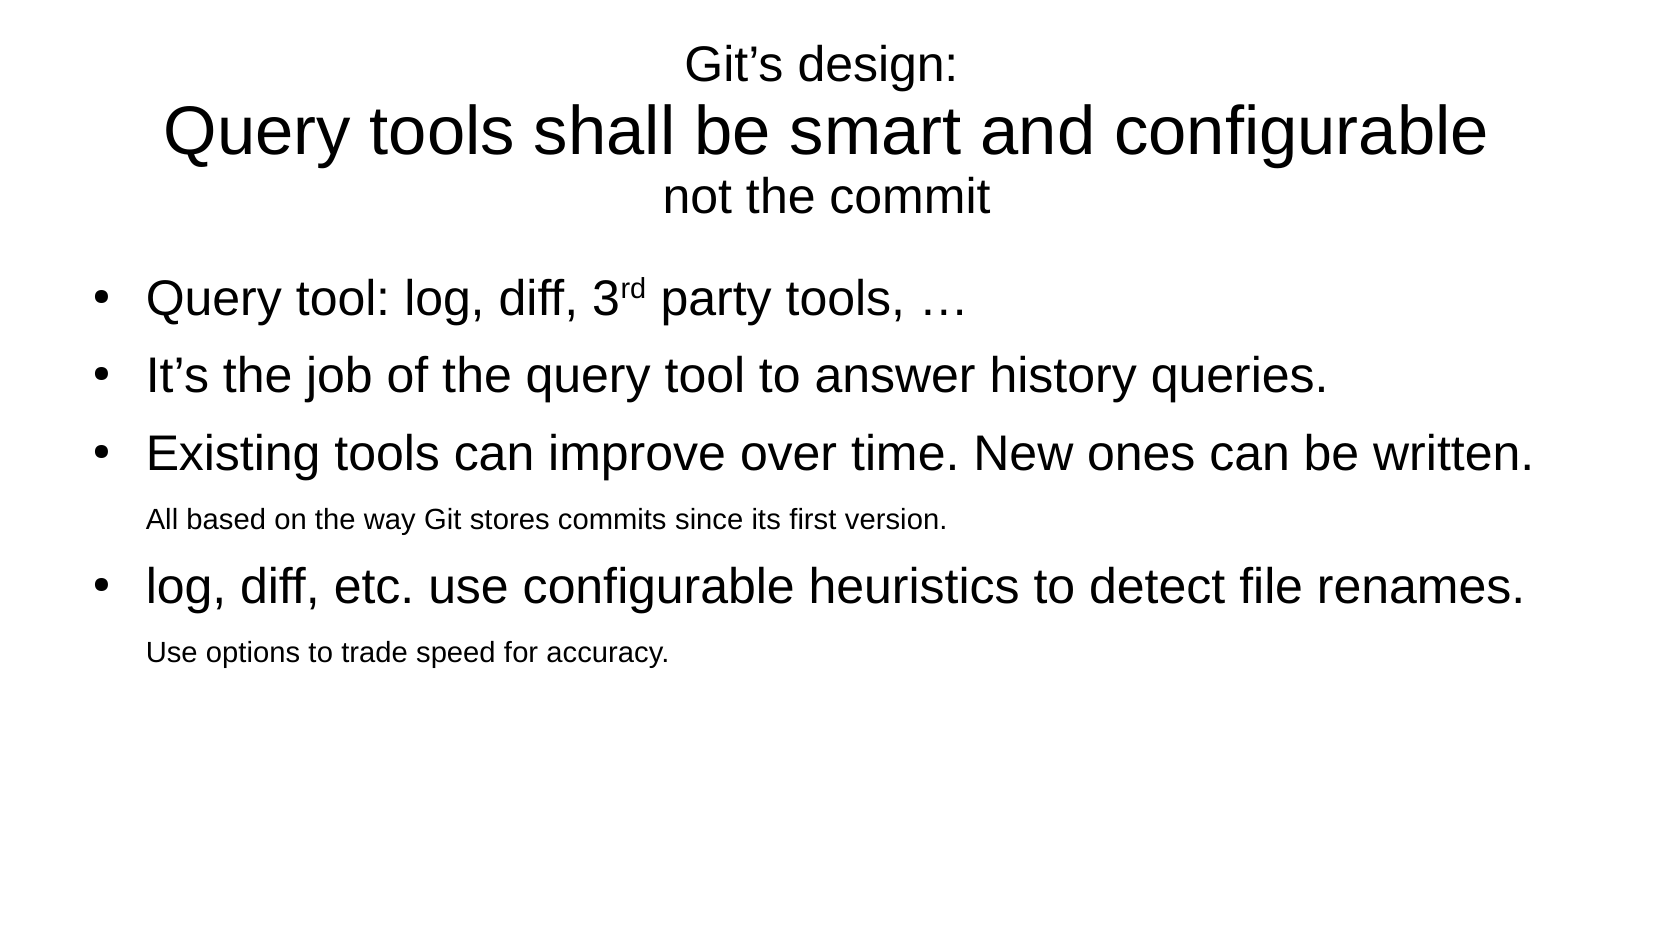

# Git’s design: Query tools shall be smart and configurable not the commit
Query tool: log, diff, 3rd party tools, …
It’s the job of the query tool to answer history queries.
Existing tools can improve over time. New ones can be written.
All based on the way Git stores commits since its first version.
log, diff, etc. use configurable heuristics to detect file renames.
Use options to trade speed for accuracy.